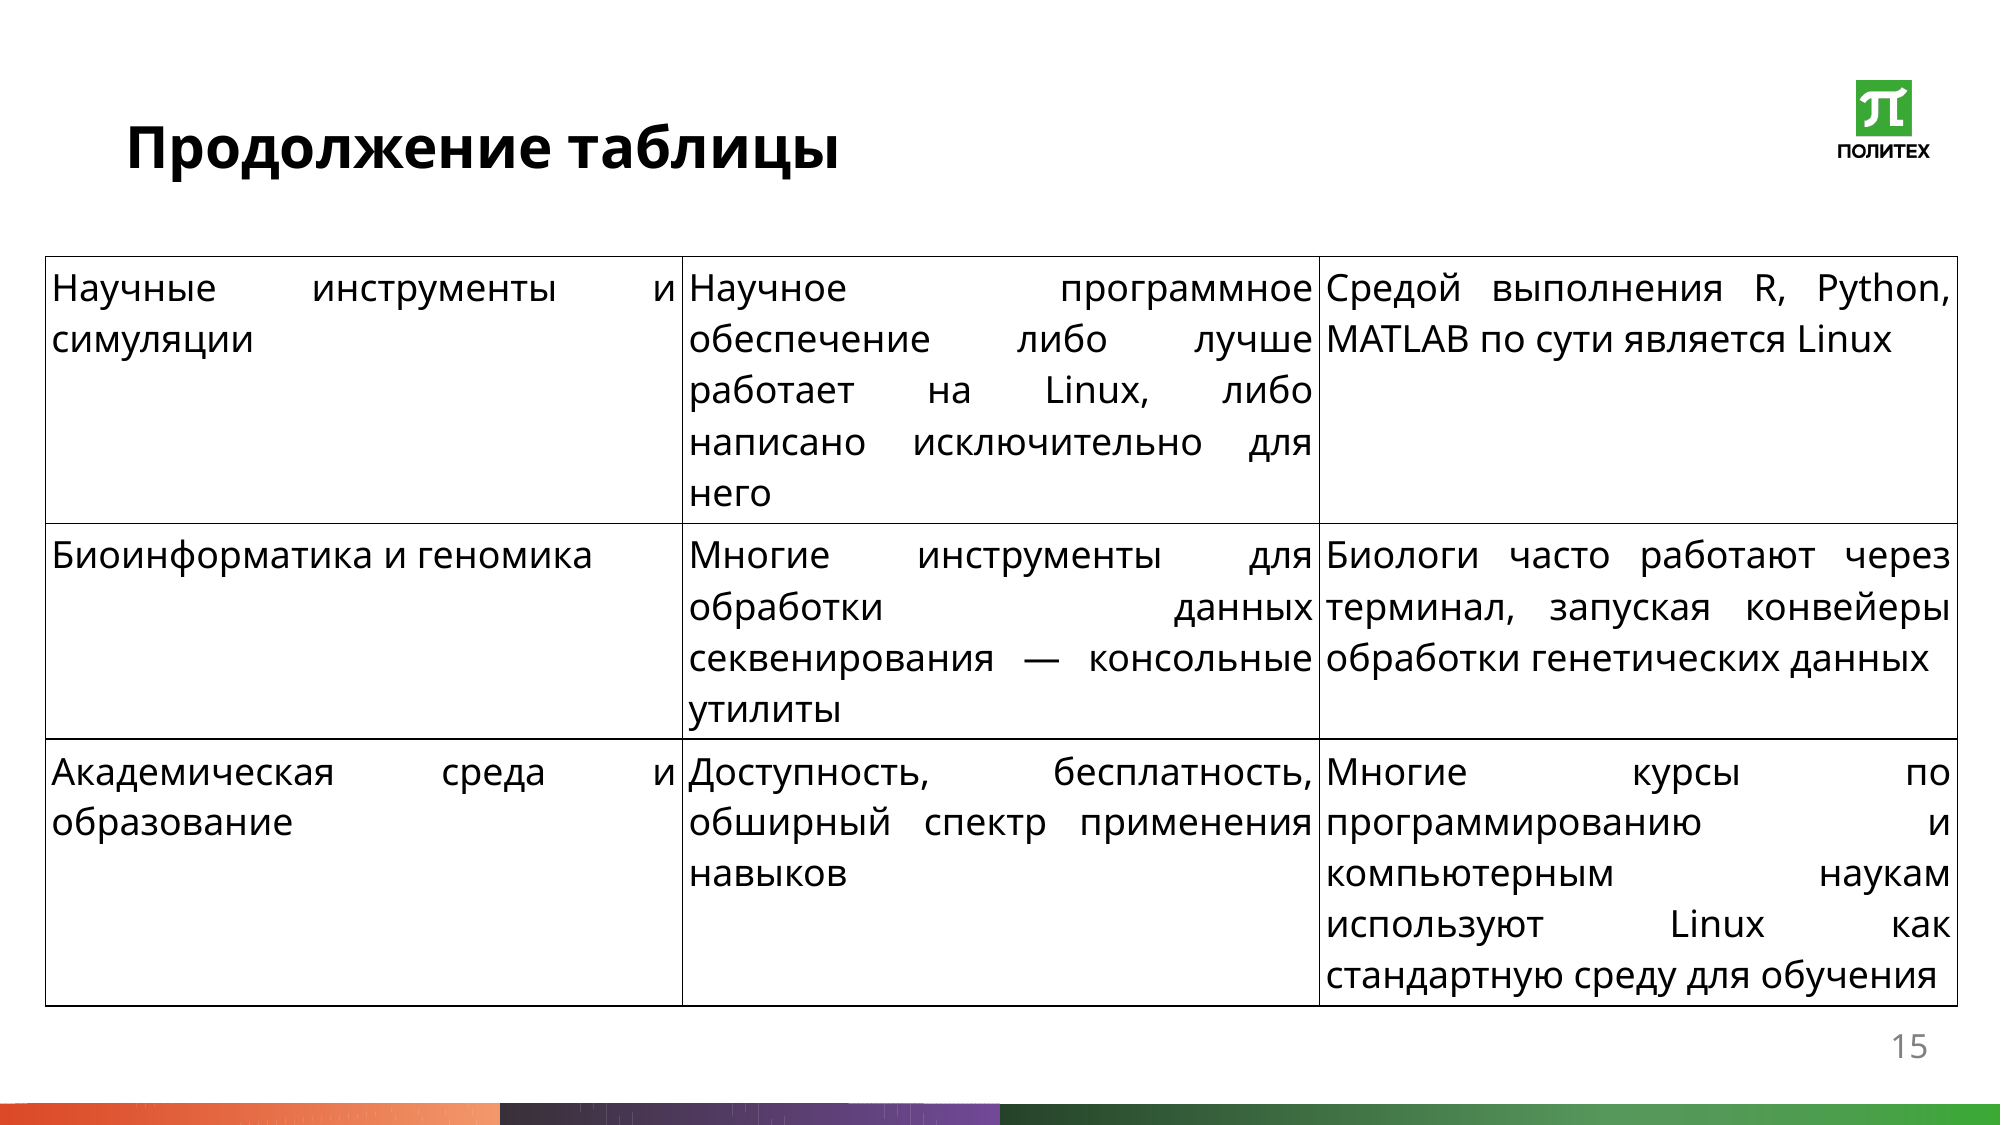

Продолжение таблицы
| Научные инструменты и симуляции | Научное программное обеспечение либо лучше работает на Linux, либо написано исключительно для него | Средой выполнения R, Python, MATLAB по сути является Linux |
| --- | --- | --- |
| Биоинформатика и геномика | Многие инструменты для обработки данных секвенирования — консольные утилиты | Биологи часто работают через терминал, запуская конвейеры обработки генетических данных |
| Академическая среда и образование | Доступность, бесплатность, обширный спектр применения навыков | Многие курсы по программированию и компьютерным наукам используют Linux как стандартную среду для обучения |